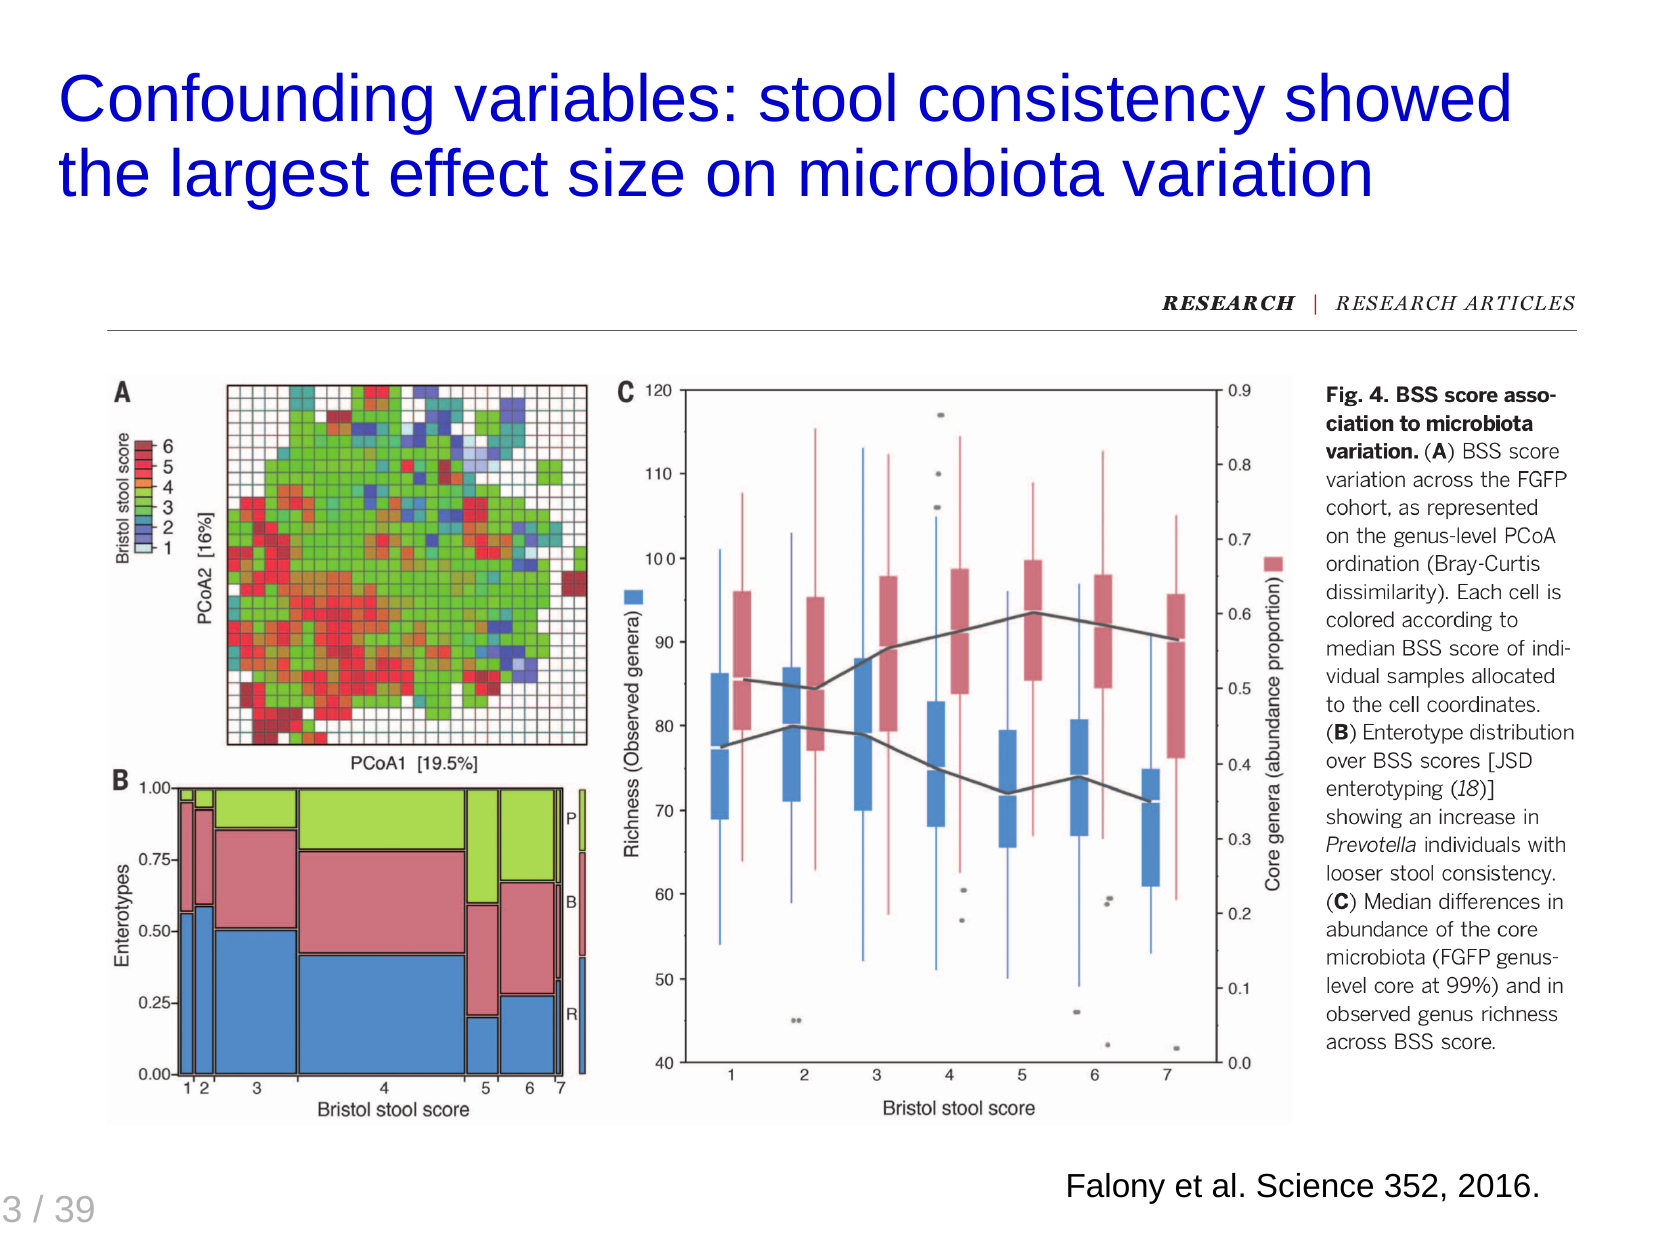

# Confounding variables: stool consistency showed the largest effect size on microbiota variation
Falony et al. Science 352, 2016.